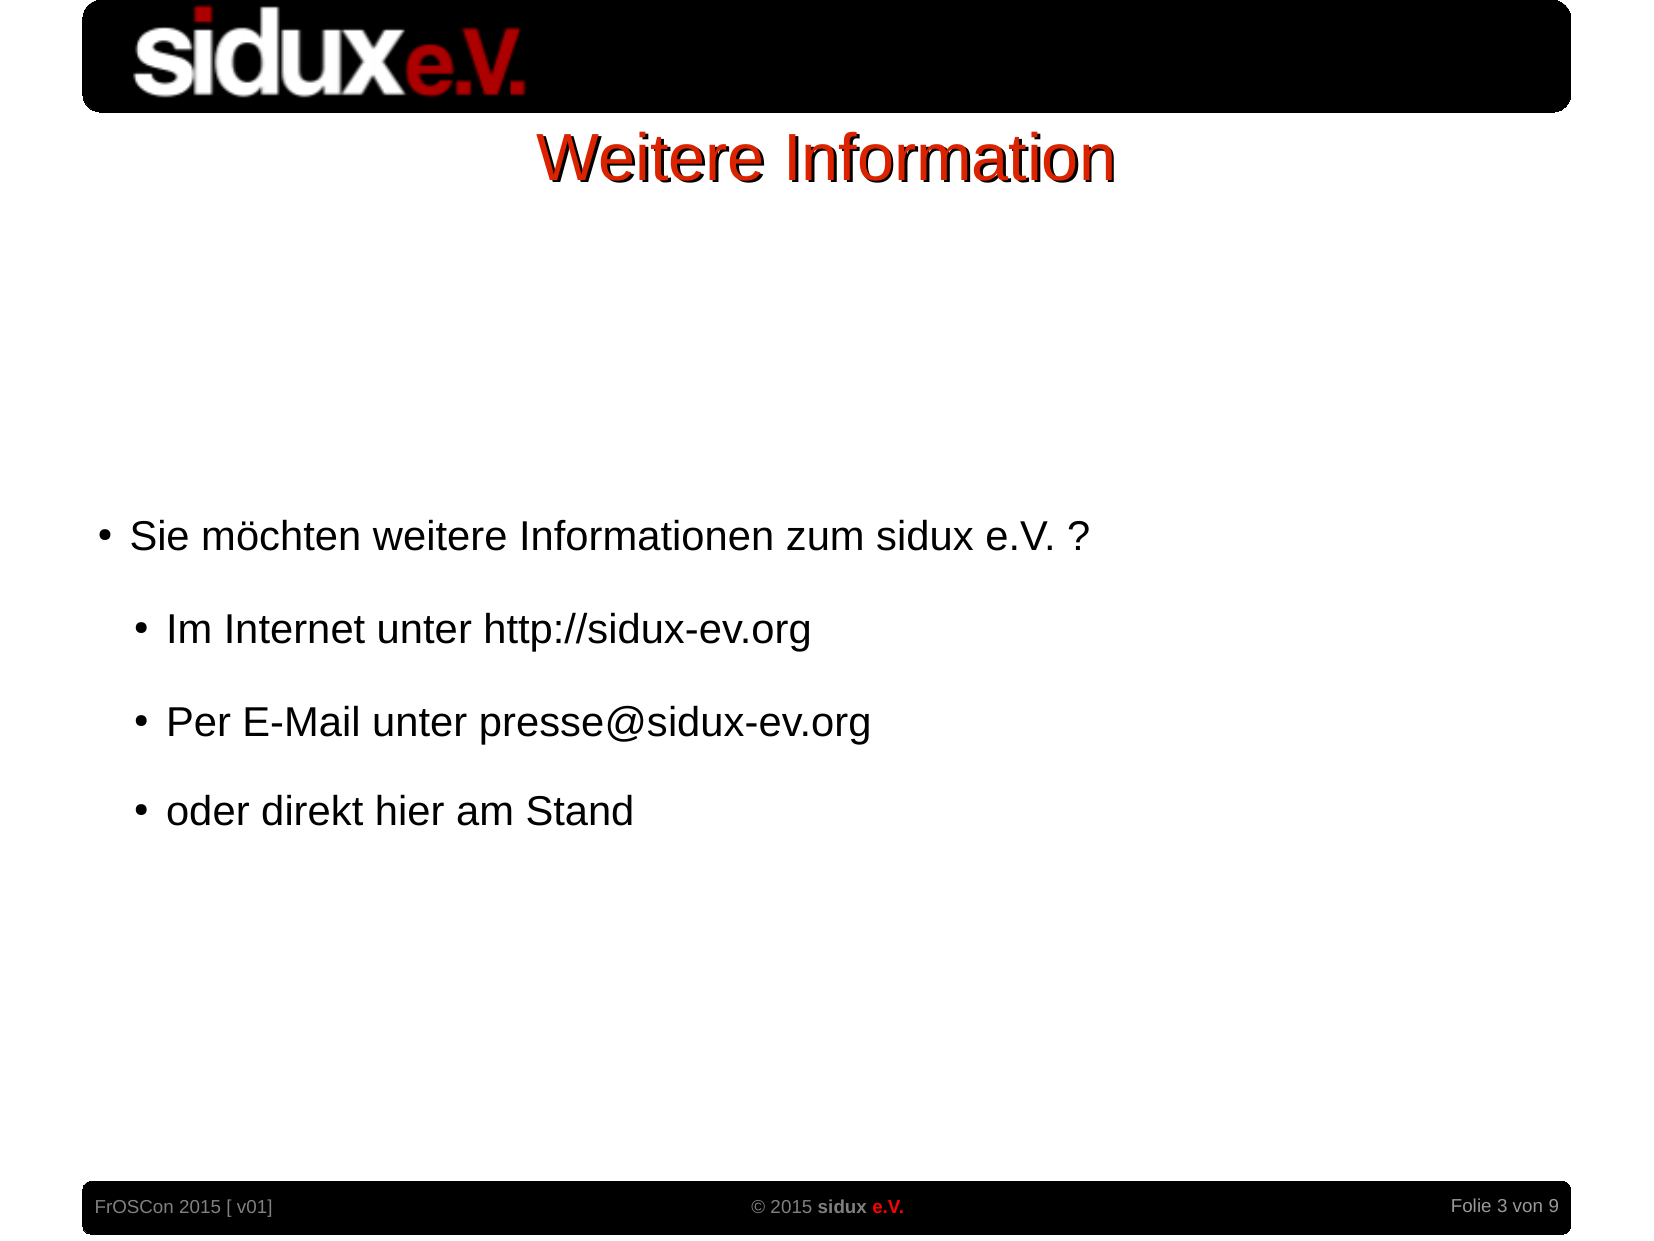

Weitere Information
 	Sie möchten weitere Informationen zum sidux e.V. ?
 	Im Internet unter http://sidux-ev.org
 	Per E-Mail unter presse@sidux-ev.org
 	oder direkt hier am Stand